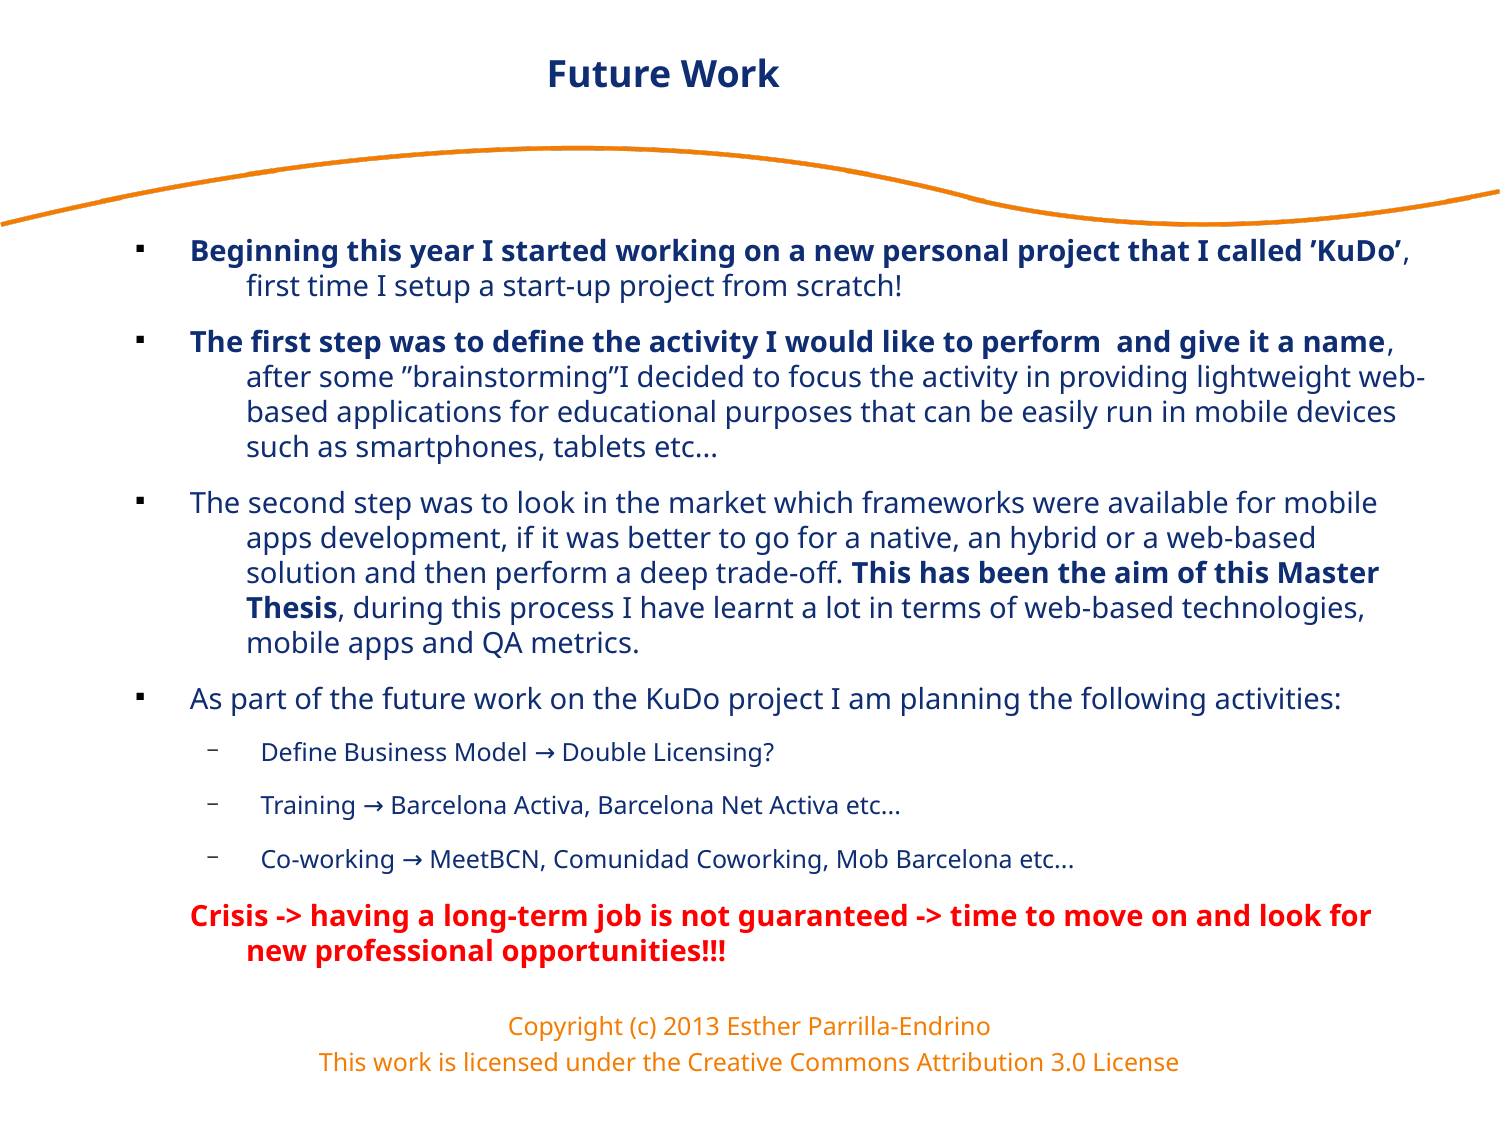

# Future Work
Beginning this year I started working on a new personal project that I called ’KuDo’, first time I setup a start-up project from scratch!
The first step was to define the activity I would like to perform and give it a name, after some ”brainstorming”I decided to focus the activity in providing lightweight web-based applications for educational purposes that can be easily run in mobile devices such as smartphones, tablets etc...
The second step was to look in the market which frameworks were available for mobile apps development, if it was better to go for a native, an hybrid or a web-based solution and then perform a deep trade-off. This has been the aim of this Master Thesis, during this process I have learnt a lot in terms of web-based technologies, mobile apps and QA metrics.
As part of the future work on the KuDo project I am planning the following activities:
Define Business Model → Double Licensing?
Training → Barcelona Activa, Barcelona Net Activa etc...
Co-working → MeetBCN, Comunidad Coworking, Mob Barcelona etc...
Crisis -> having a long-term job is not guaranteed -> time to move on and look for new professional opportunities!!!
Copyright (c) 2013 Esther Parrilla-Endrino
This work is licensed under the Creative Commons Attribution 3.0 License